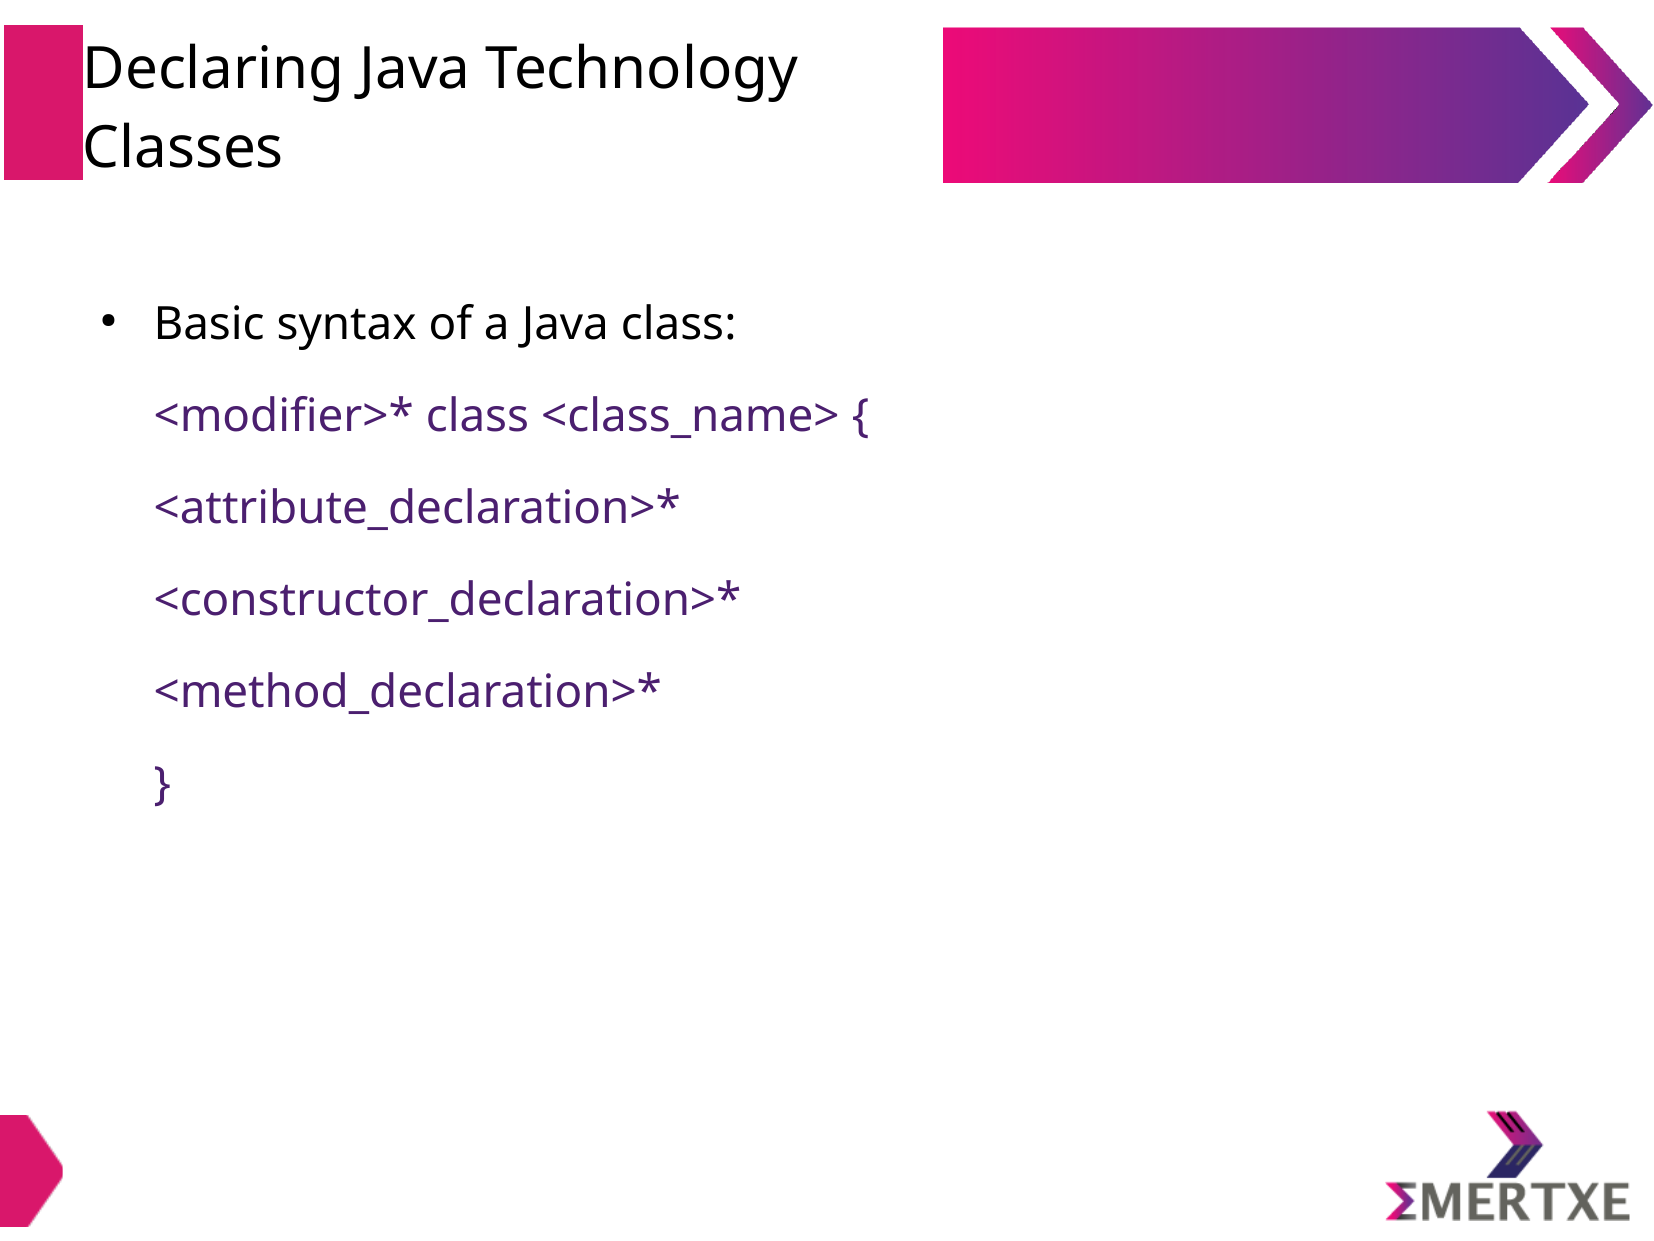

# Declaring Java Technology Classes
Basic syntax of a Java class:
<modifier>* class <class_name> {
<attribute_declaration>*
<constructor_declaration>*
<method_declaration>*
}